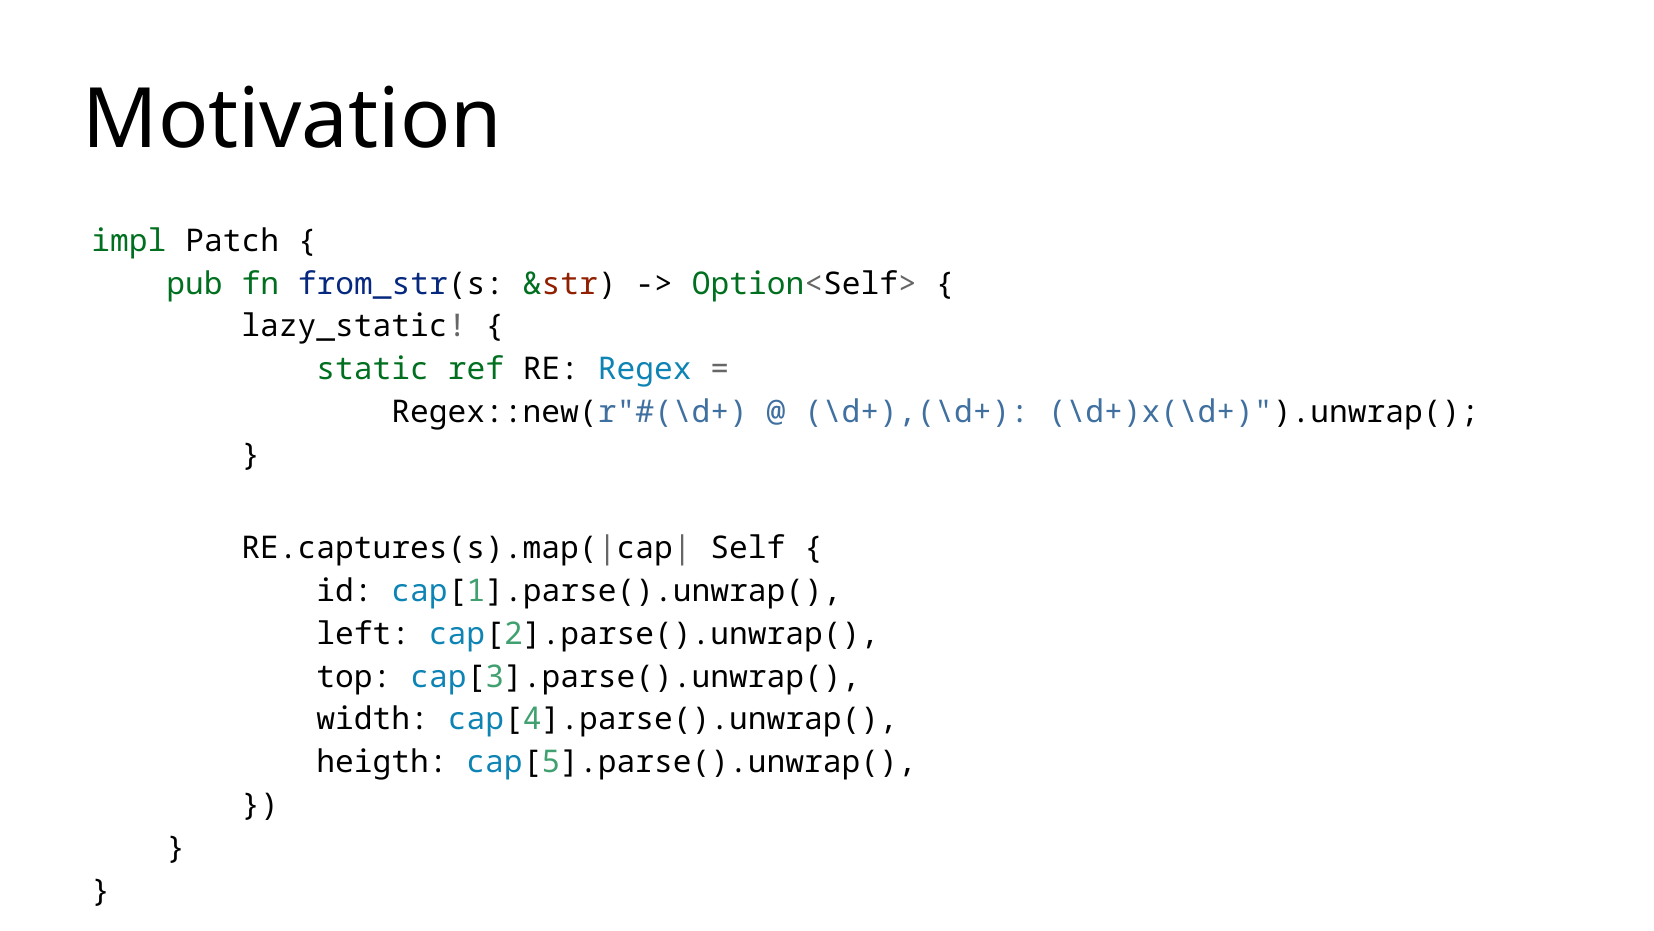

# Motivation
impl Patch {
 pub fn from_str(s: &str) -> Option<Self> {
 lazy_static! {
 static ref RE: Regex =
 Regex::new(r"#(\d+) @ (\d+),(\d+): (\d+)x(\d+)").unwrap();
 }
 RE.captures(s).map(|cap| Self {
 id: cap[1].parse().unwrap(),
 left: cap[2].parse().unwrap(),
 top: cap[3].parse().unwrap(),
 width: cap[4].parse().unwrap(),
 heigth: cap[5].parse().unwrap(),
 })
 }
}